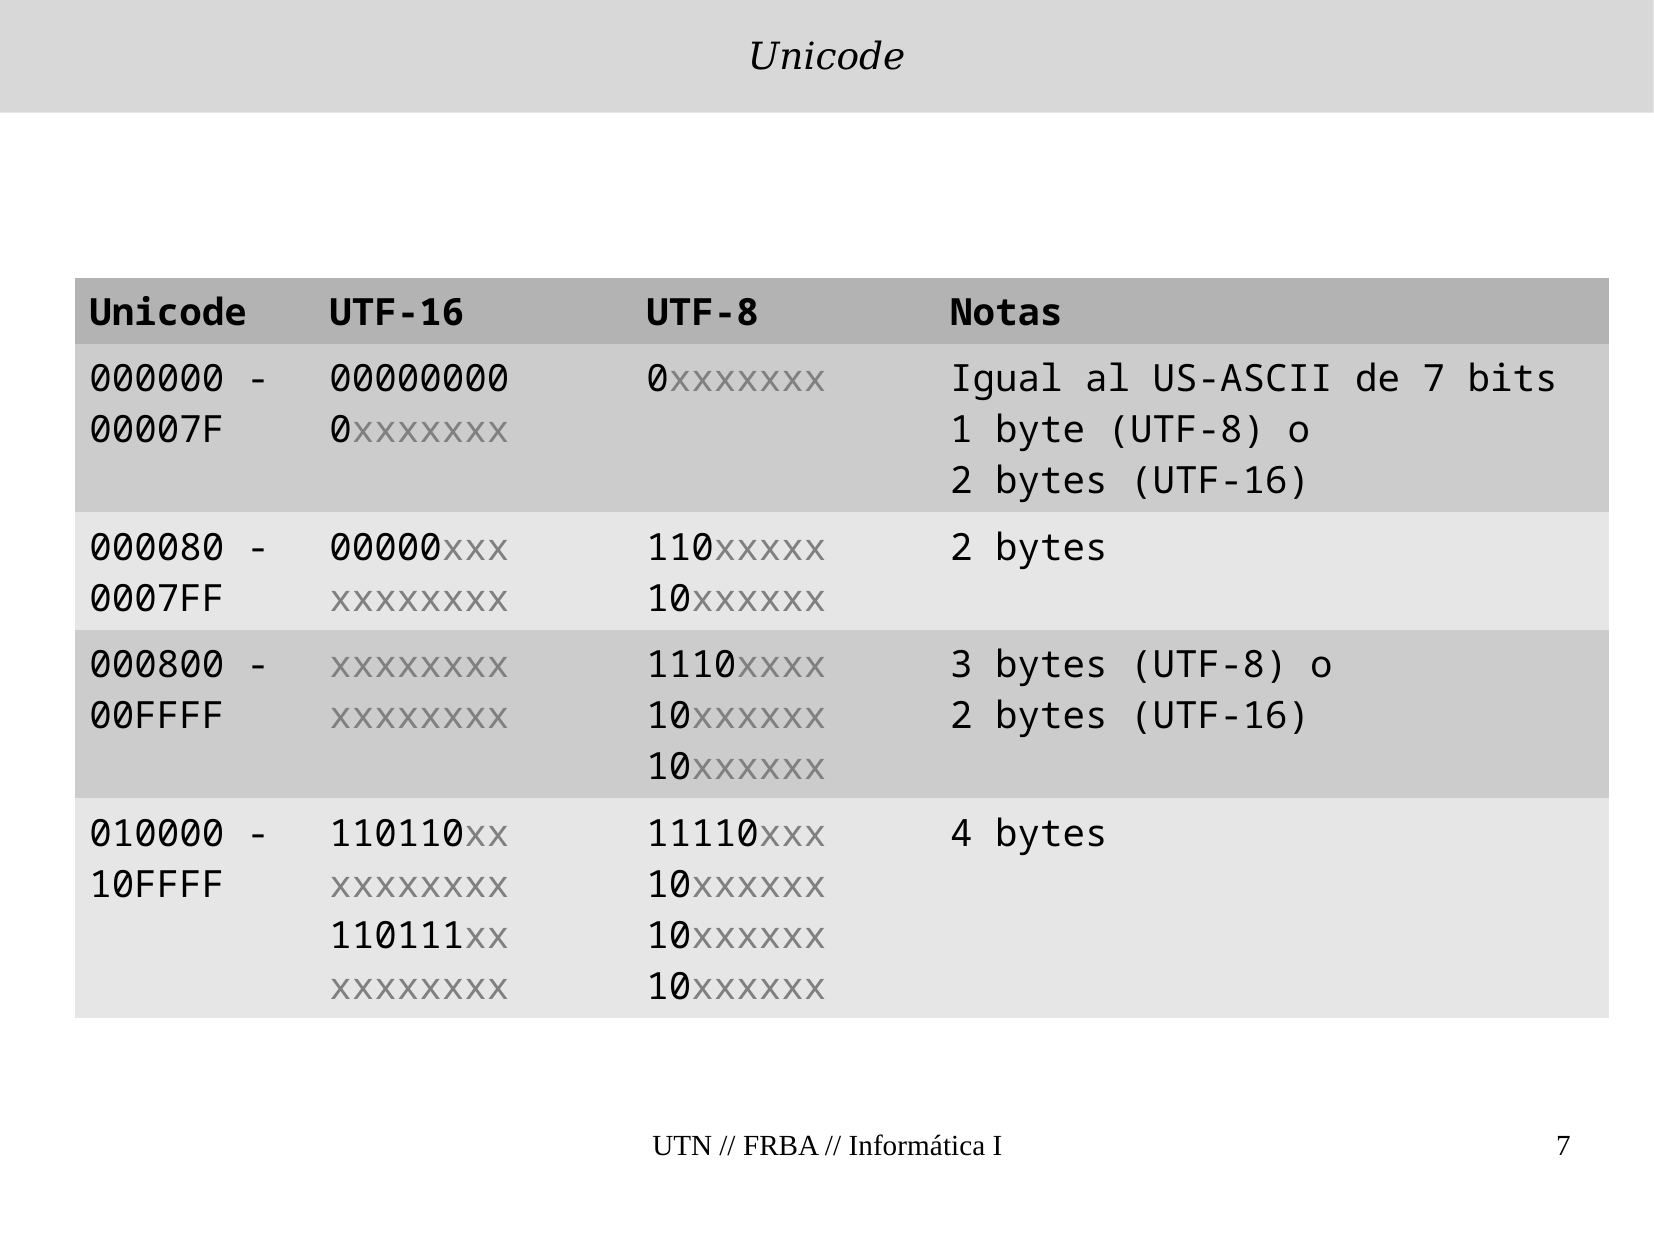

Unicode
| Unicode | UTF-16 | UTF-8 | Notas |
| --- | --- | --- | --- |
| 000000 - 00007F | 00000000 0xxxxxxx | 0xxxxxxx | Igual al US-ASCII de 7 bits 1 byte (UTF-8) o 2 bytes (UTF-16) |
| 000080 - 0007FF | 00000xxx xxxxxxxx | 110xxxxx 10xxxxxx | 2 bytes |
| 000800 - 00FFFF | xxxxxxxx xxxxxxxx | 1110xxxx 10xxxxxx 10xxxxxx | 3 bytes (UTF-8) o 2 bytes (UTF-16) |
| 010000 - 10FFFF | 110110xx xxxxxxxx 110111xx xxxxxxxx | 11110xxx 10xxxxxx 10xxxxxx 10xxxxxx | 4 bytes |
UTN // FRBA // Informática I
7